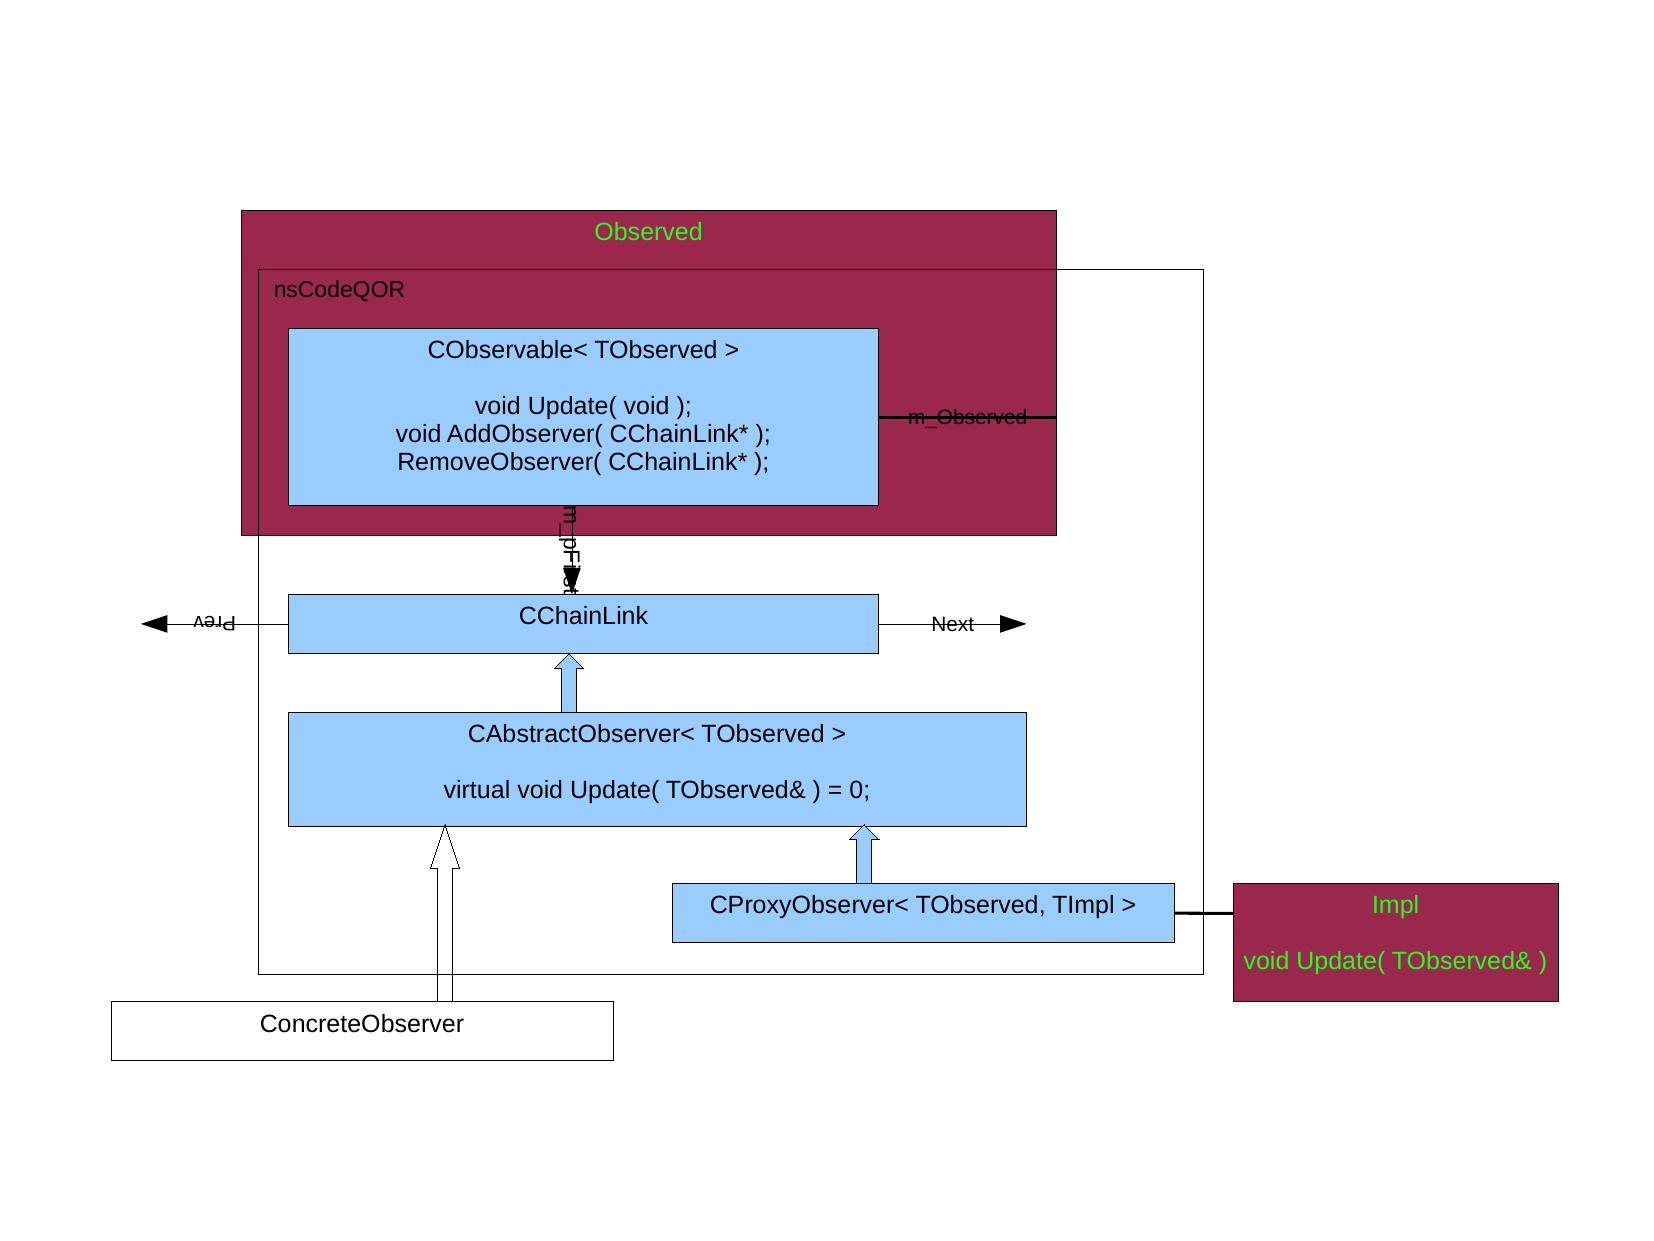

Observed
nsCodeQOR
CObservable< TObserved >
void Update( void );
void AddObserver( CChainLink* );
RemoveObserver( CChainLink* );
m_Observed
m_pFirst
CChainLink
Prev
Next
CAbstractObserver< TObserved >
virtual void Update( TObserved& ) = 0;
CProxyObserver< TObserved, TImpl >
Impl
void Update( TObserved& )
ConcreteObserver